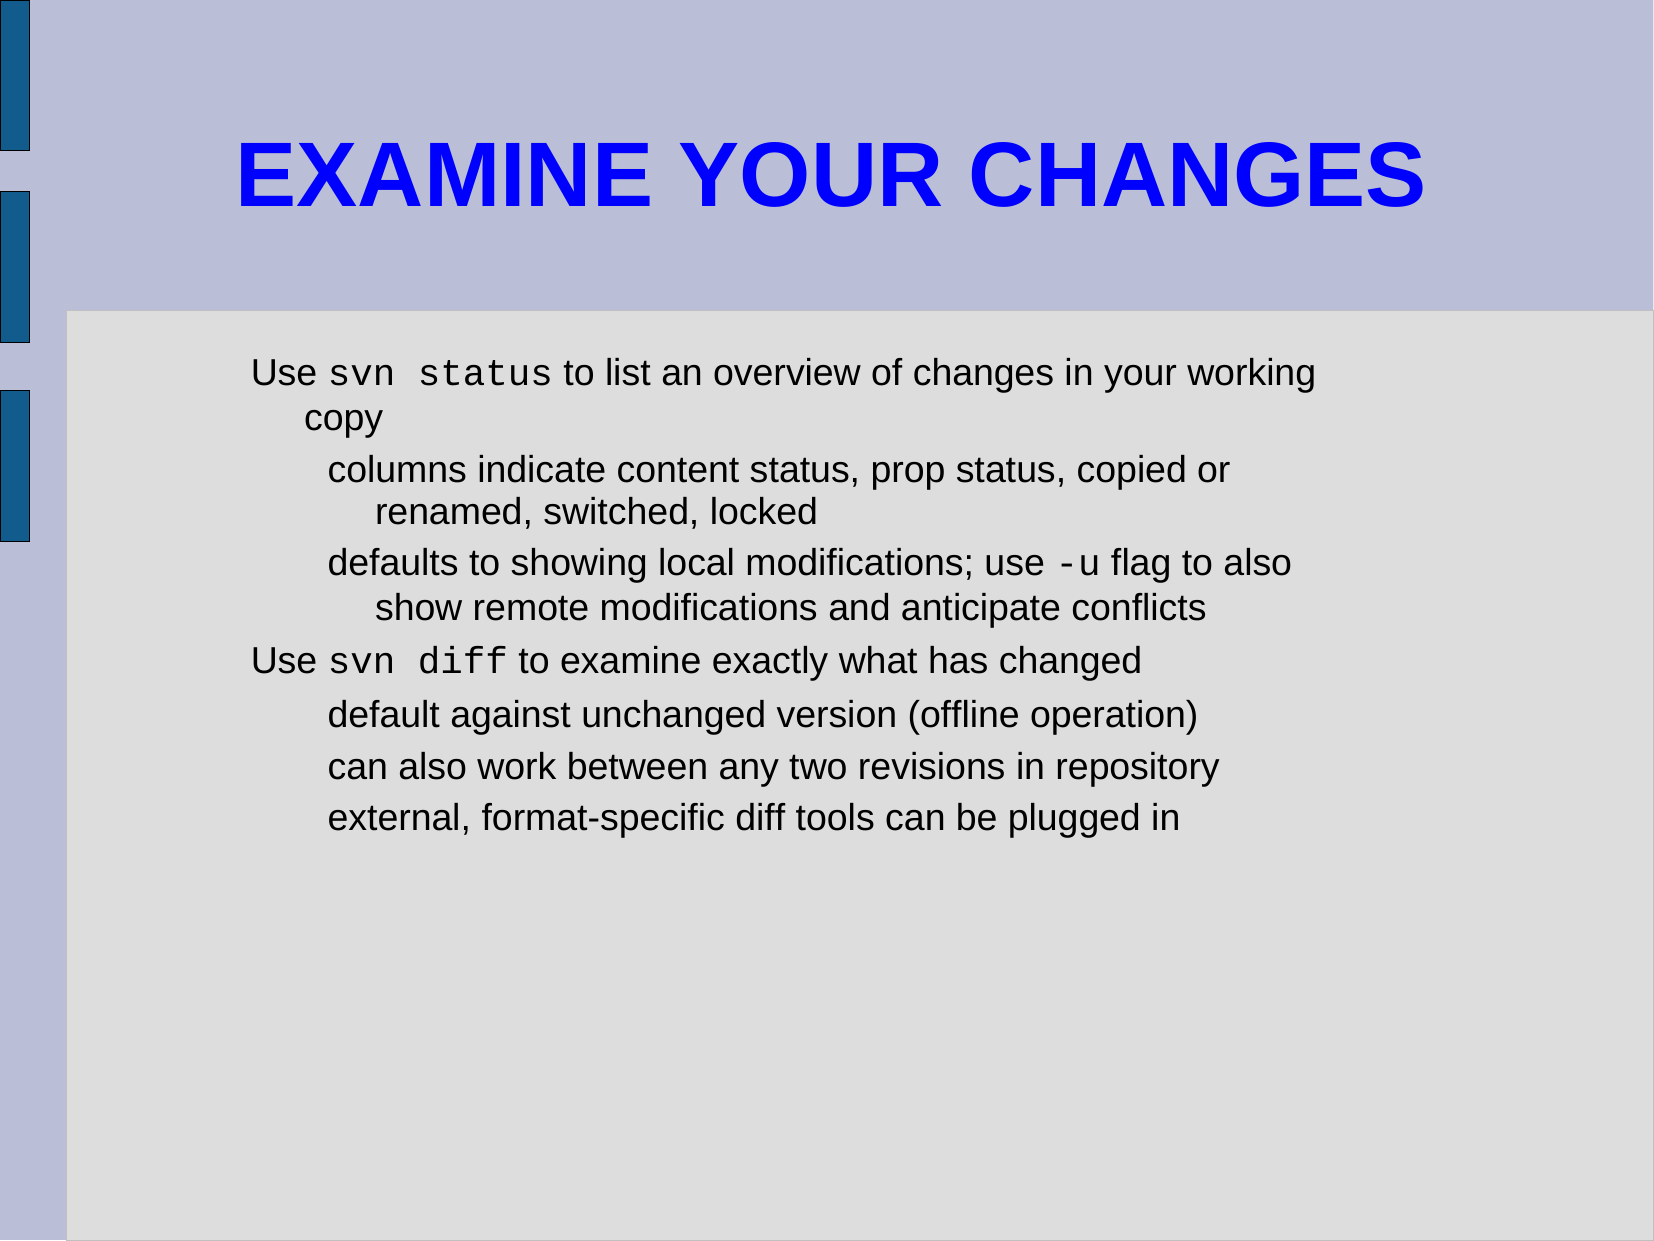

# EXAMINE YOUR CHANGES
Use svn status to list an overview of changes in your working copy
columns indicate content status, prop status, copied or renamed, switched, locked
defaults to showing local modifications; use -u flag to also show remote modifications and anticipate conflicts
Use svn diff to examine exactly what has changed
default against unchanged version (offline operation)
can also work between any two revisions in repository
external, format-specific diff tools can be plugged in